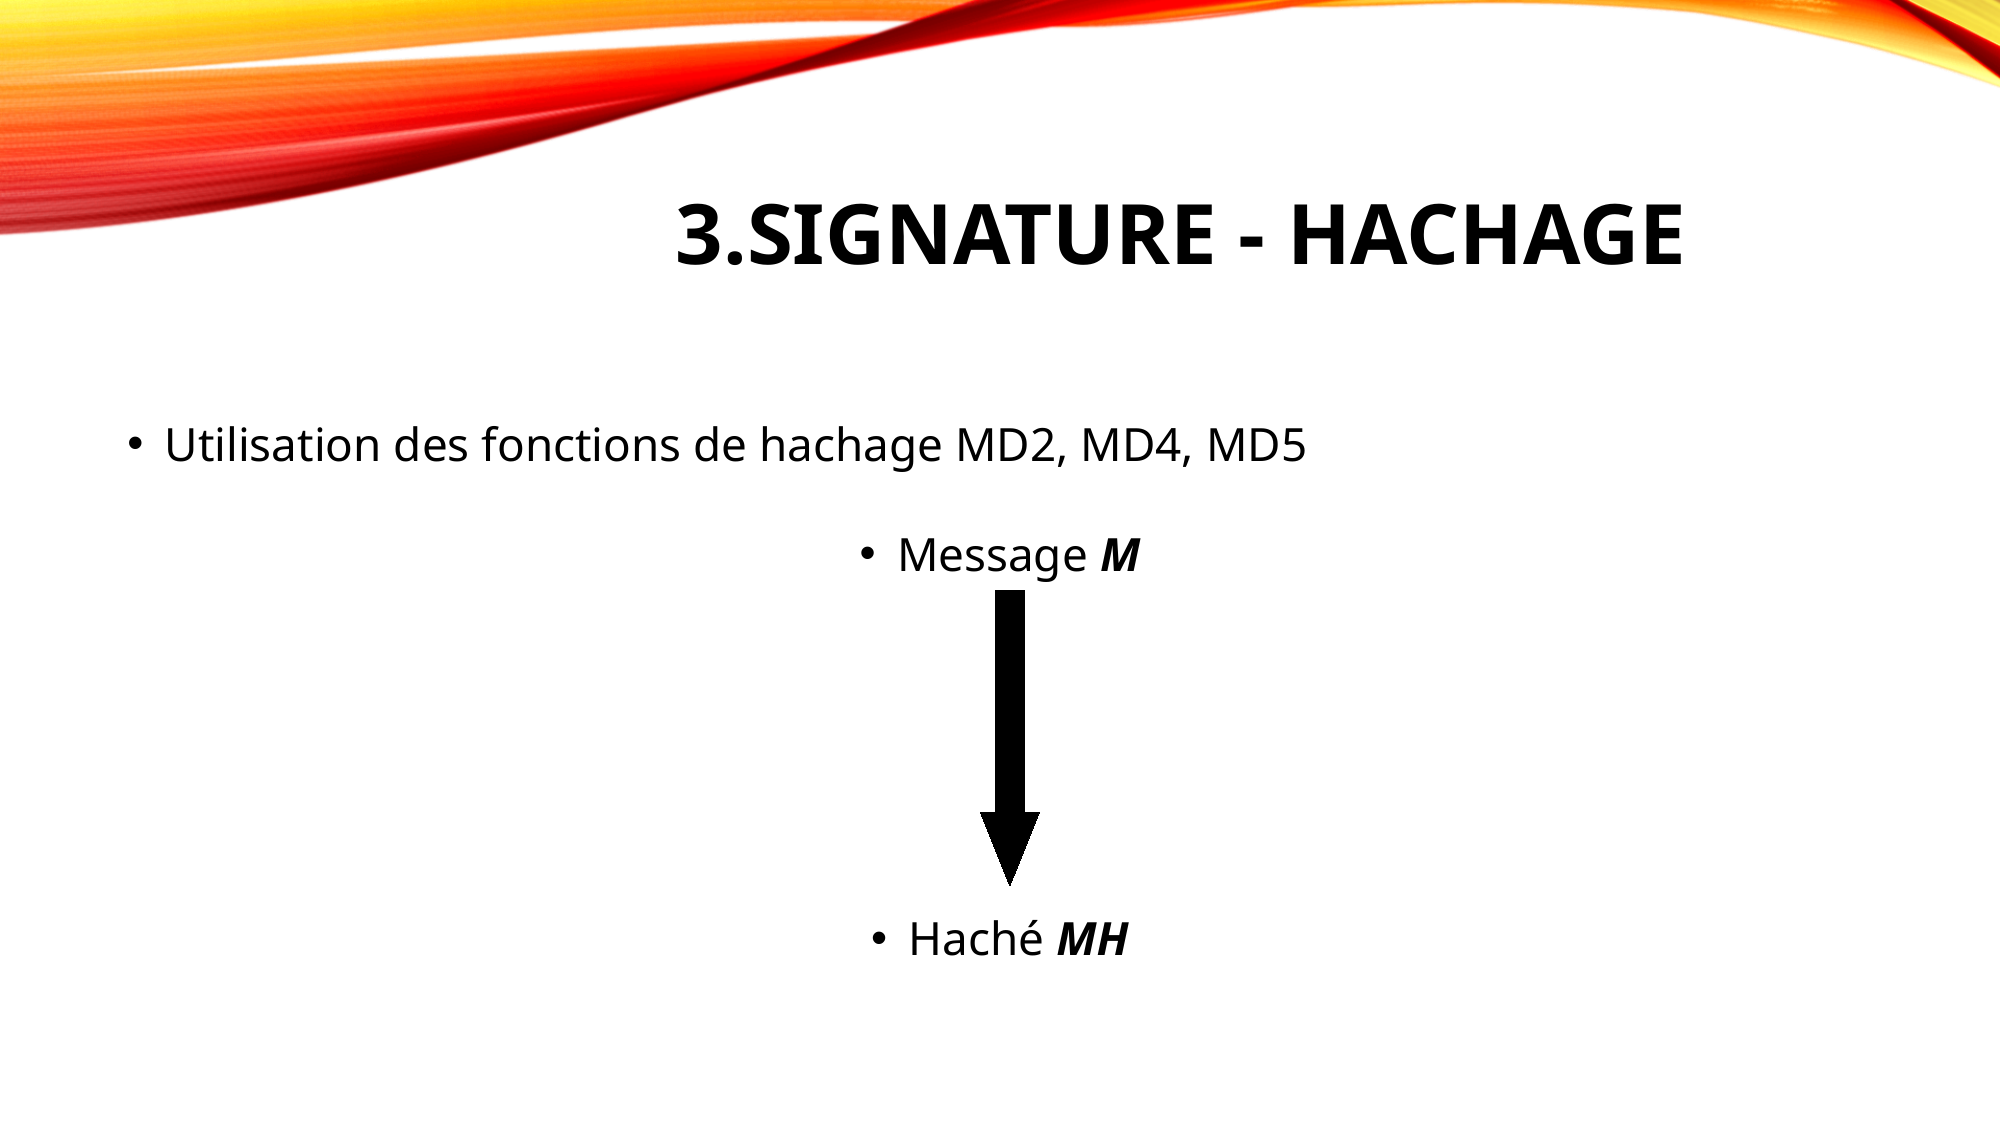

3.Signature - hachage
Utilisation des fonctions de hachage MD2, MD4, MD5
Message M
Haché MH